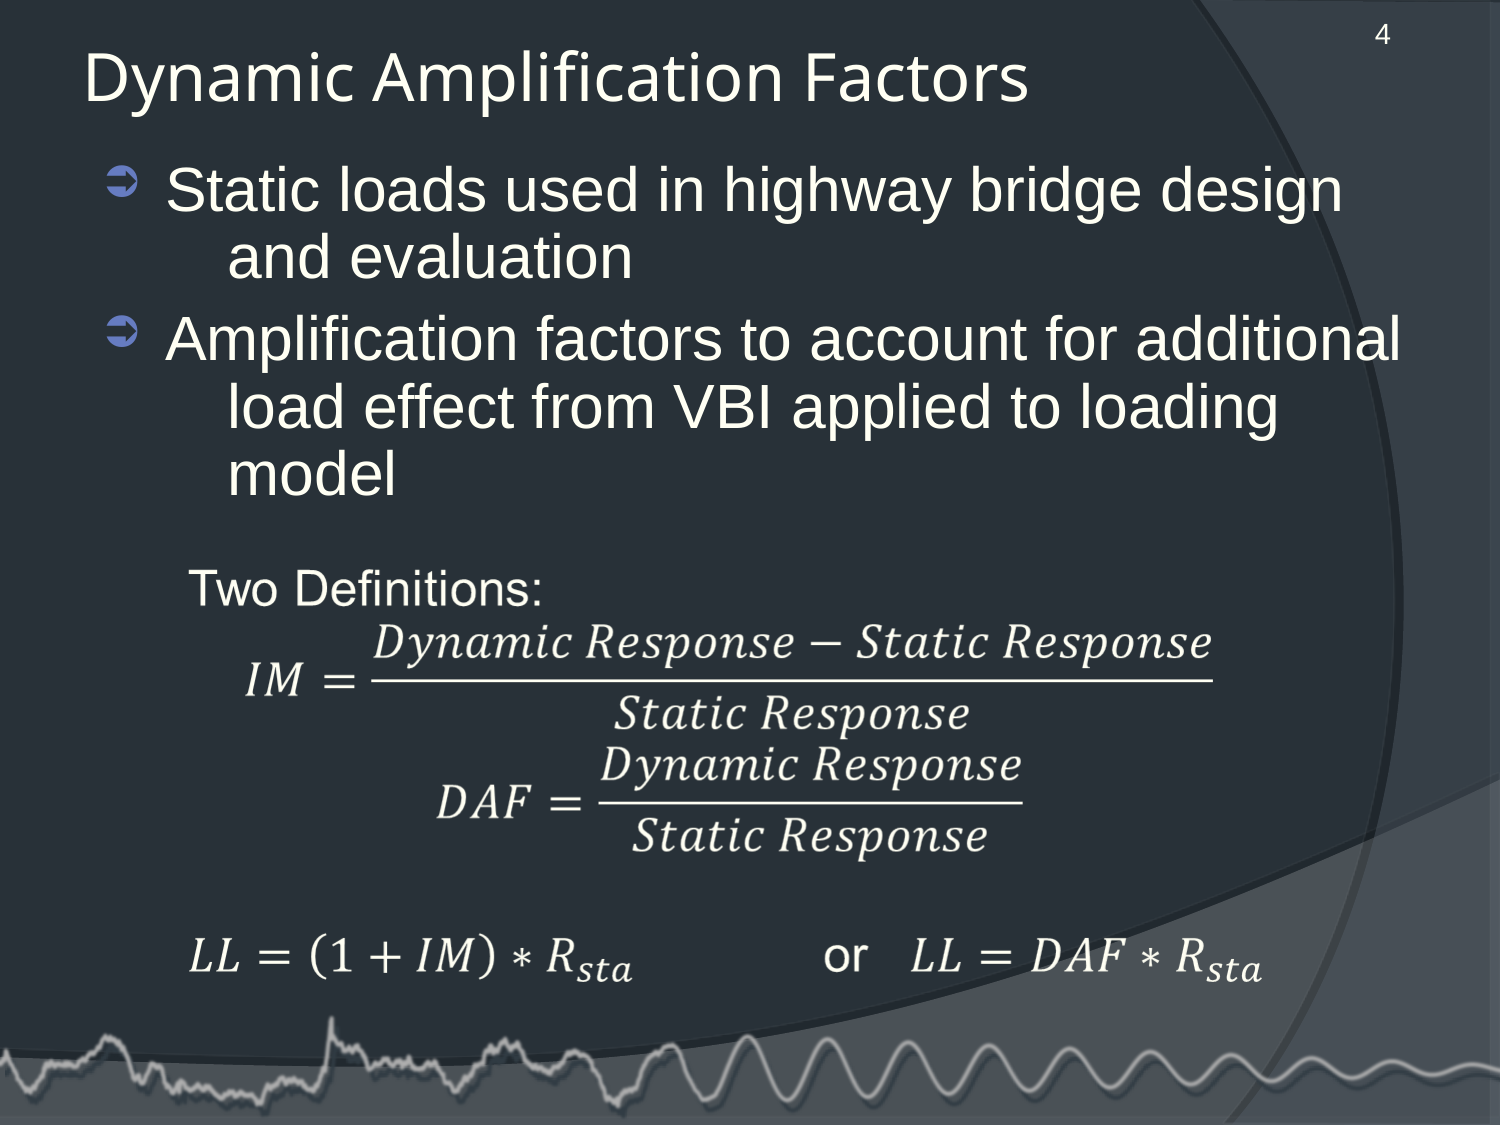

# Dynamic Amplification Factors
Static loads used in highway bridge design and evaluation
Amplification factors to account for additional load effect from VBI applied to loading model